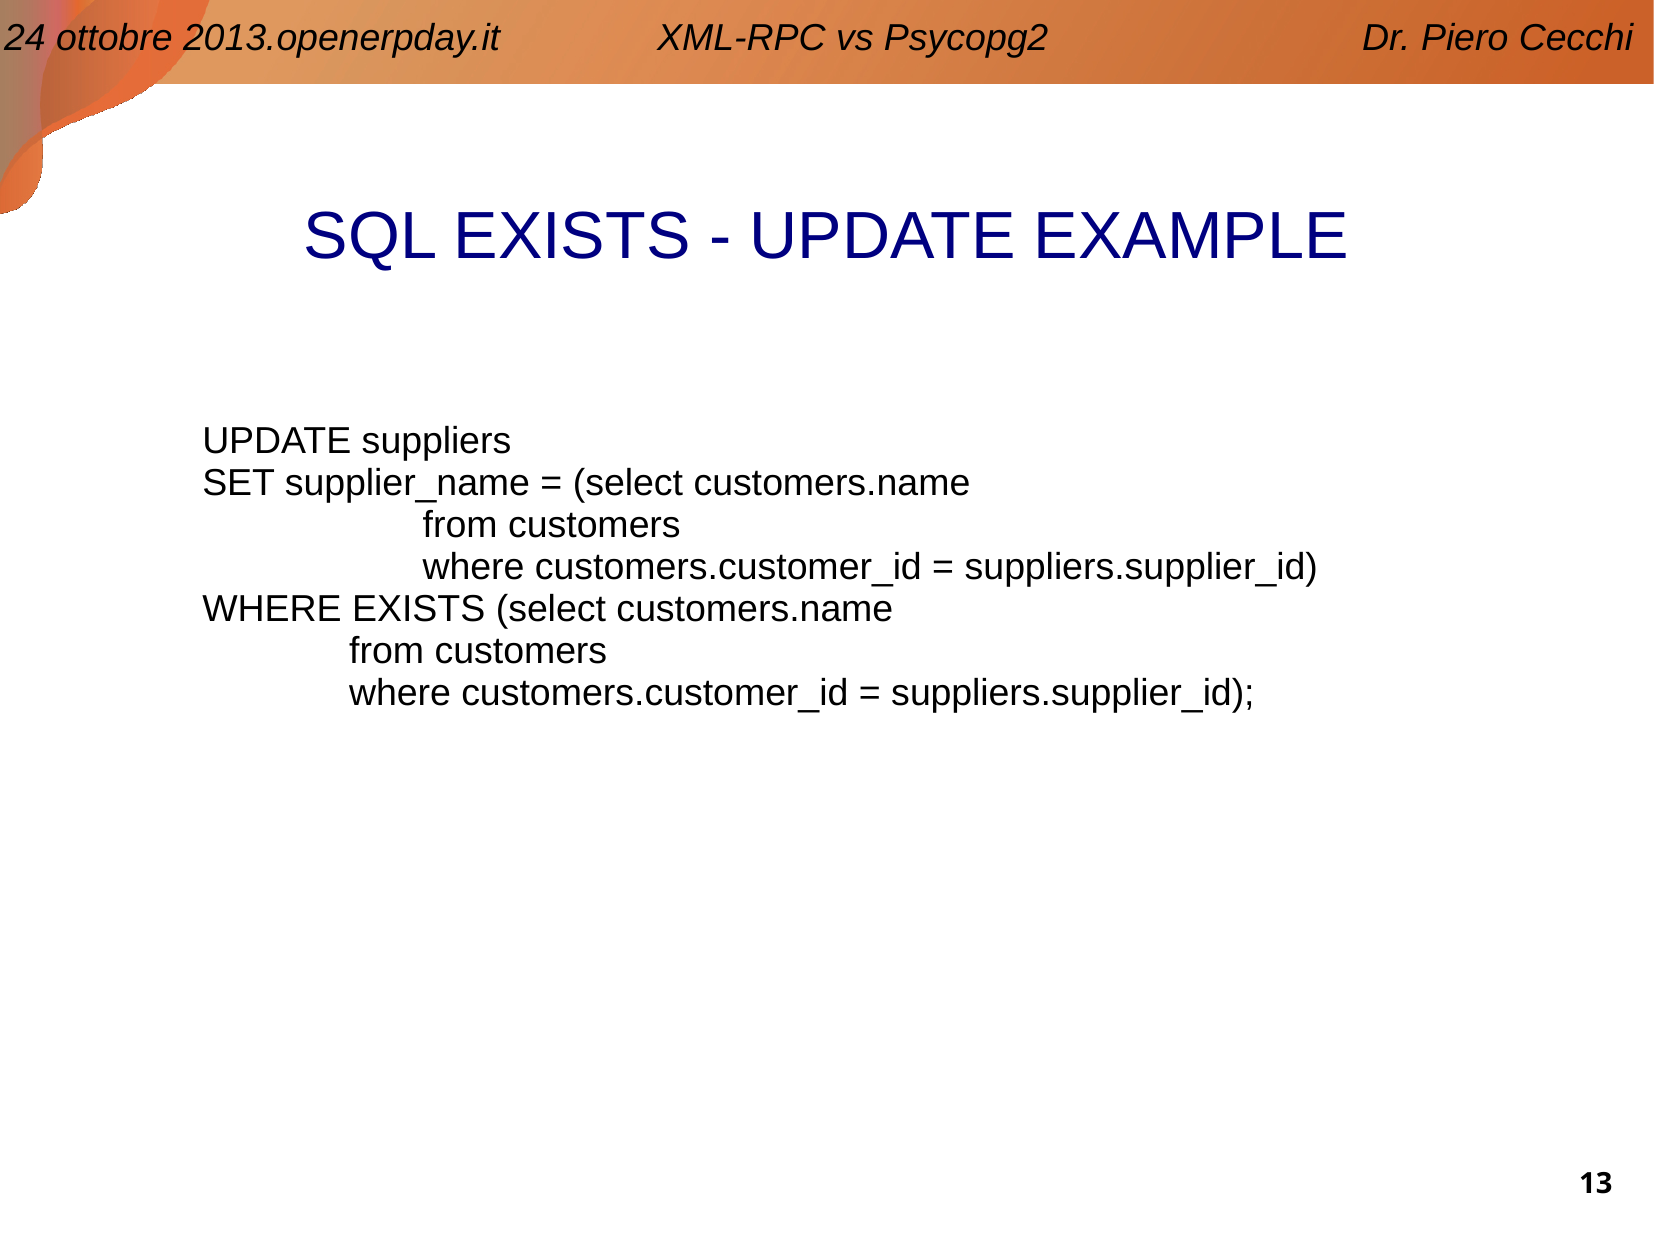

# SQL EXISTS - UPDATE EXAMPLE
UPDATE suppliers
SET supplier_name = (select customers.name
 from customers
 where customers.customer_id = suppliers.supplier_id)
WHERE EXISTS (select customers.name
 from customers
 where customers.customer_id = suppliers.supplier_id);